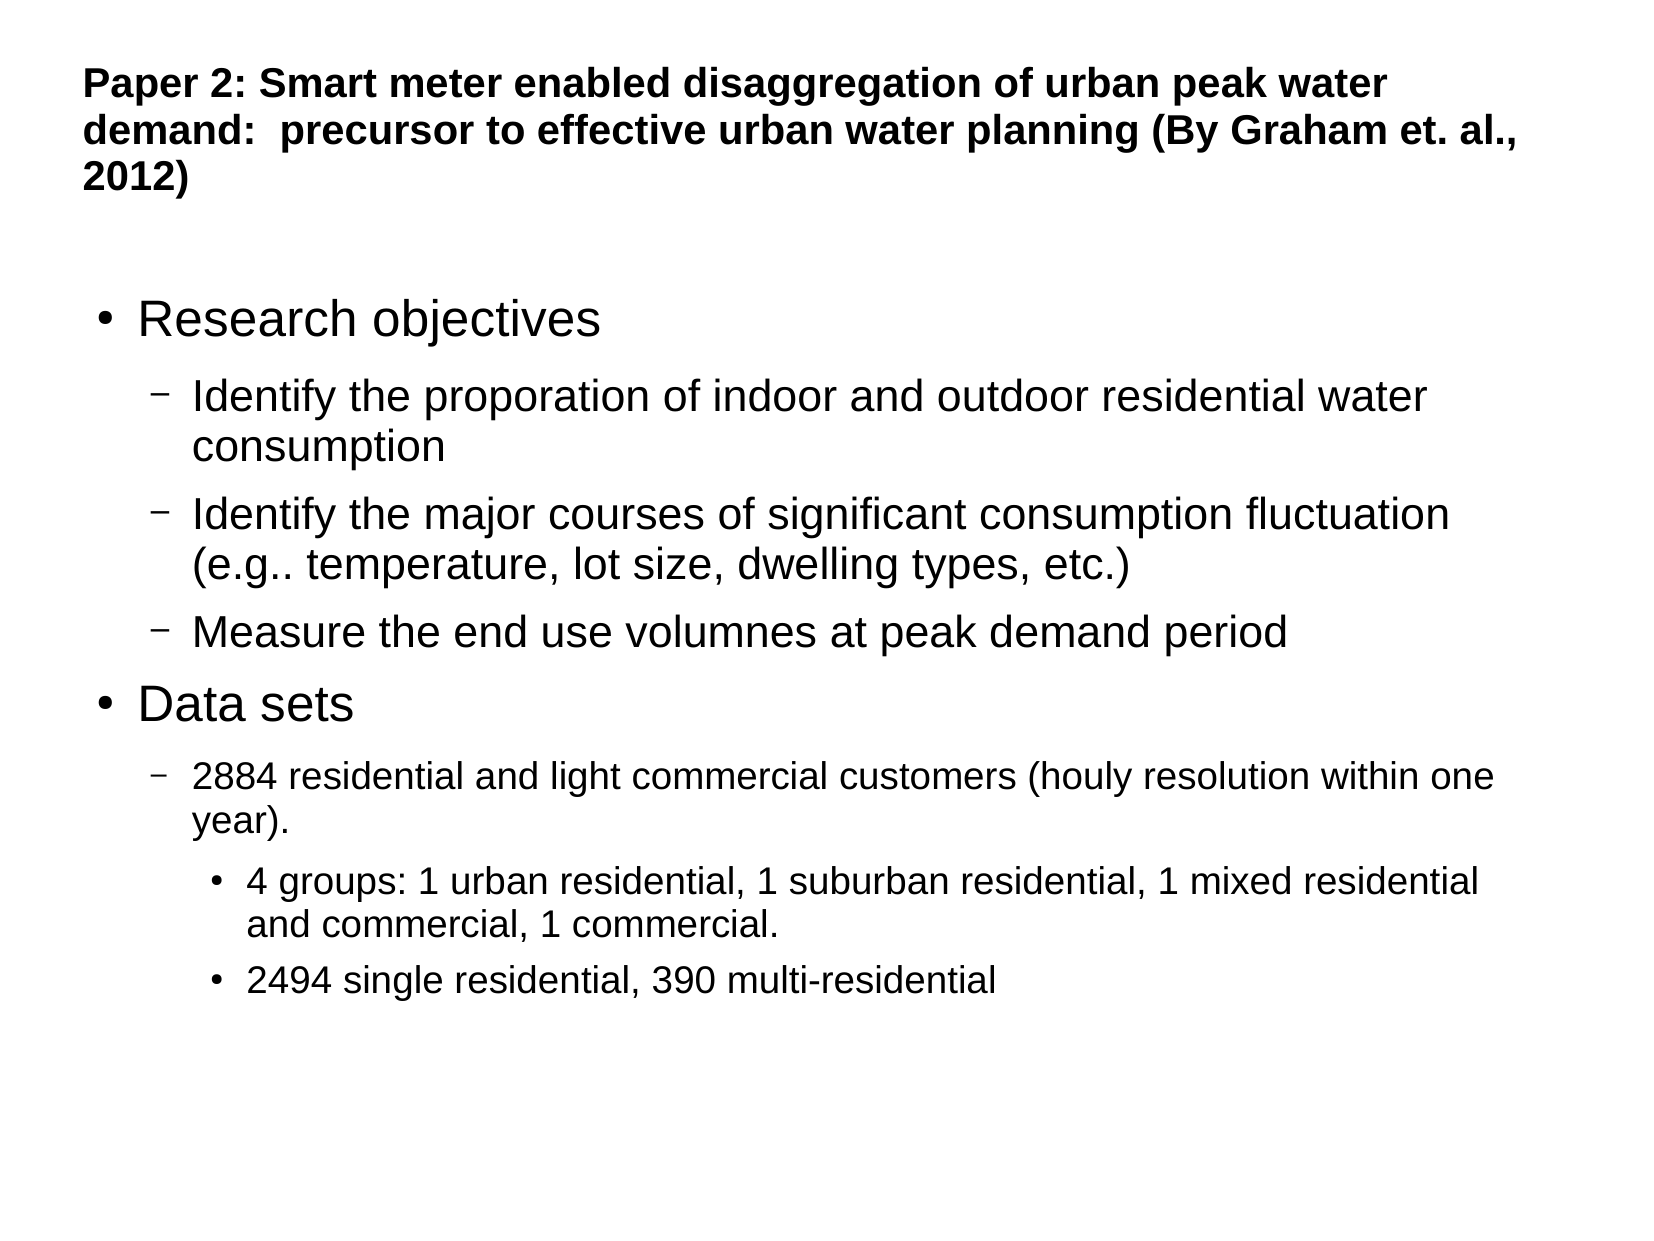

# Paper 2: Smart meter enabled disaggregation of urban peak water demand: precursor to effective urban water planning (By Graham et. al., 2012)
Research objectives
Identify the proporation of indoor and outdoor residential water consumption
Identify the major courses of significant consumption fluctuation (e.g.. temperature, lot size, dwelling types, etc.)
Measure the end use volumnes at peak demand period
Data sets
2884 residential and light commercial customers (houly resolution within one year).
4 groups: 1 urban residential, 1 suburban residential, 1 mixed residential and commercial, 1 commercial.
2494 single residential, 390 multi-residential